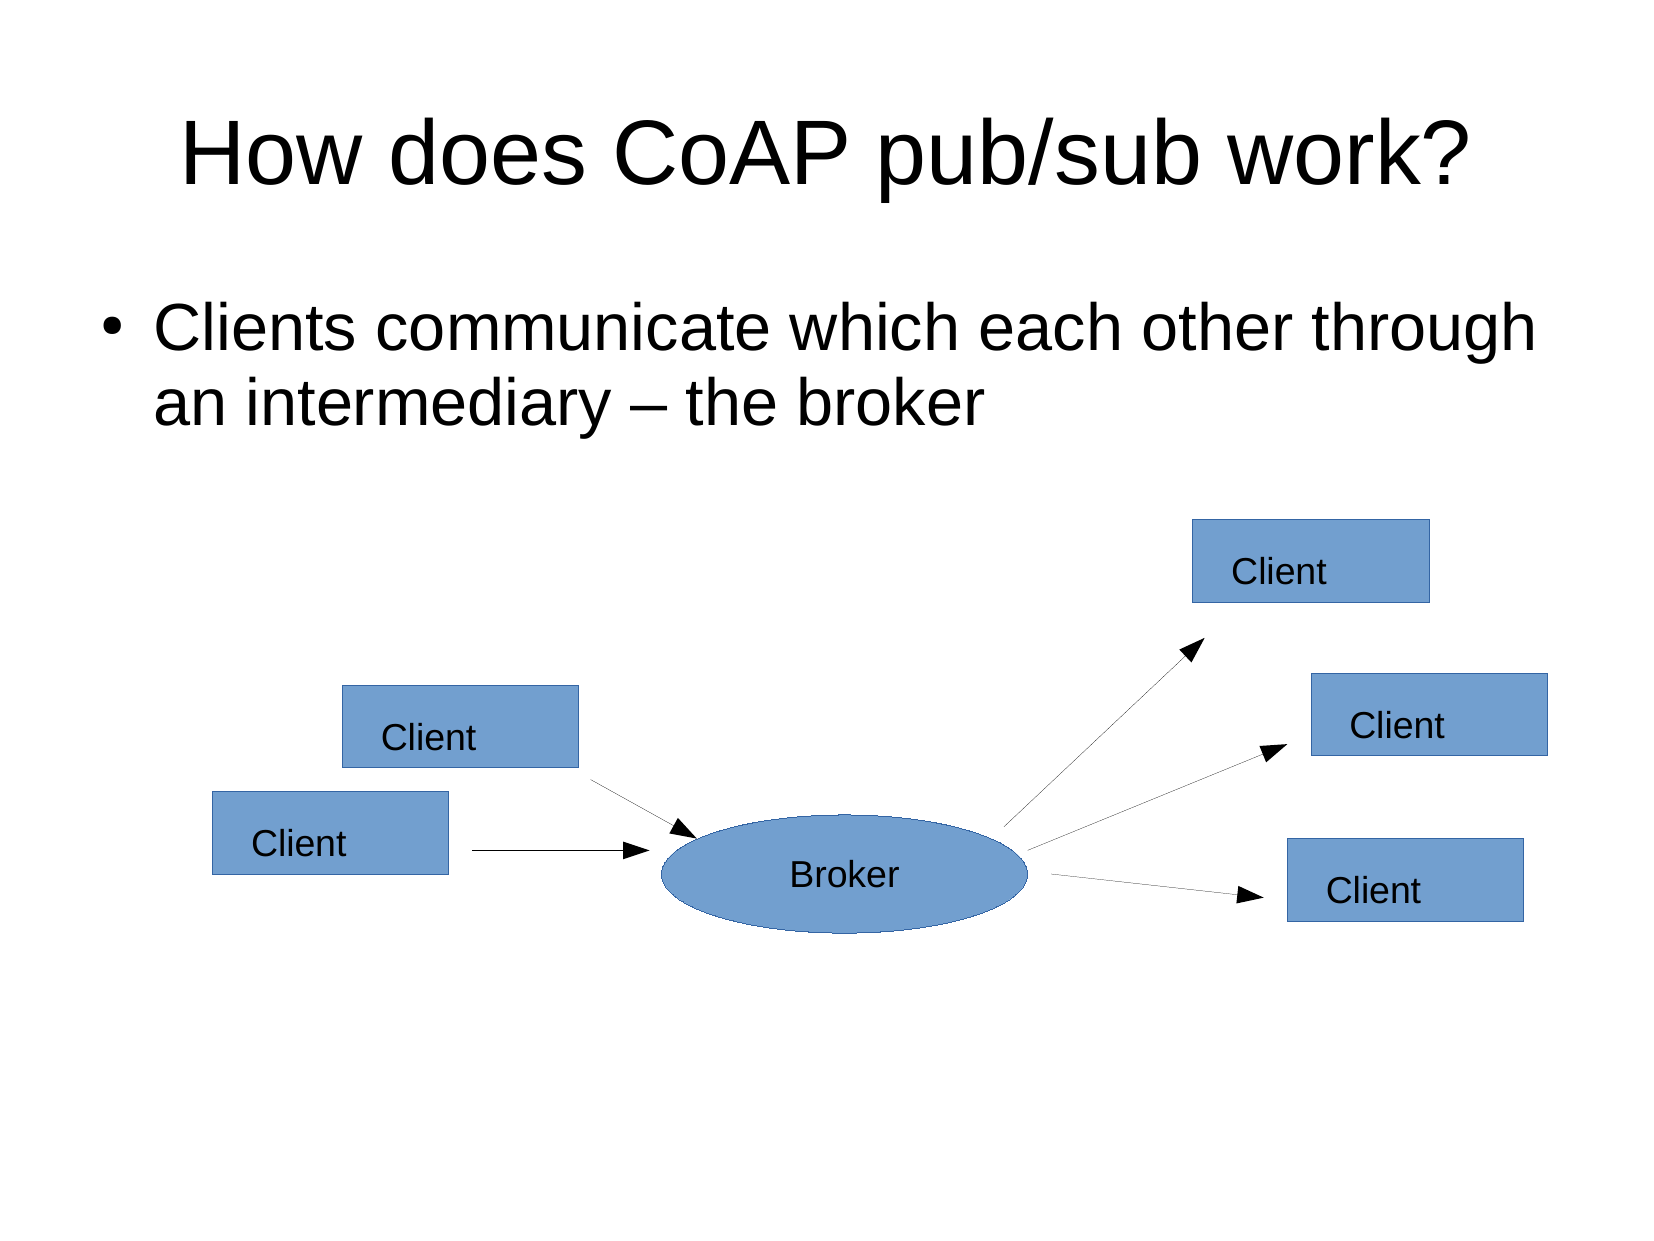

# How does CoAP pub/sub work?
Clients communicate which each other through an intermediary – the broker
Client
Client
Client
Client
Broker
Client